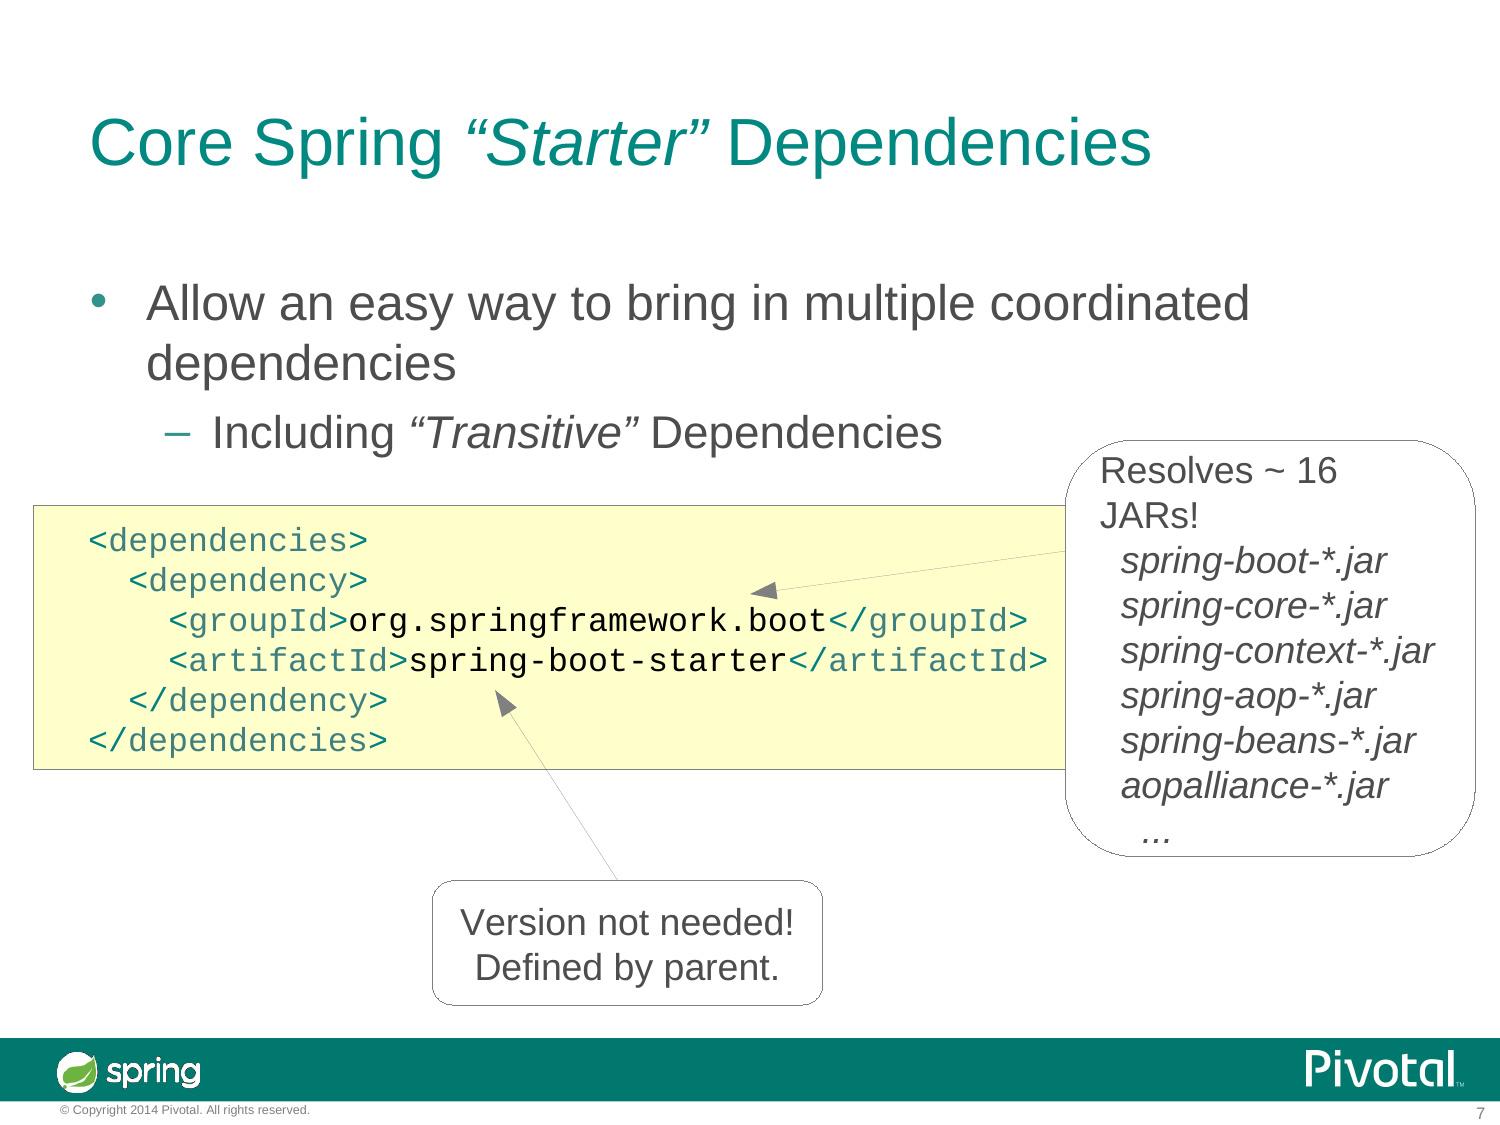

# Core Spring “Starter” Dependencies
Allow an easy way to bring in multiple coordinated dependencies
Including “Transitive” Dependencies
Resolves ~ 16 JARs!
 spring-boot-*.jar
 spring-core-*.jar
 spring-context-*.jar
 spring-aop-*.jar
 spring-beans-*.jar
 aopalliance-*.jar
 ...
 <dependencies>
 <dependency>
 <groupId>org.springframework.boot</groupId>
 <artifactId>spring-boot-starter</artifactId>
 </dependency>
 </dependencies>
Version not needed!
Defined by parent.